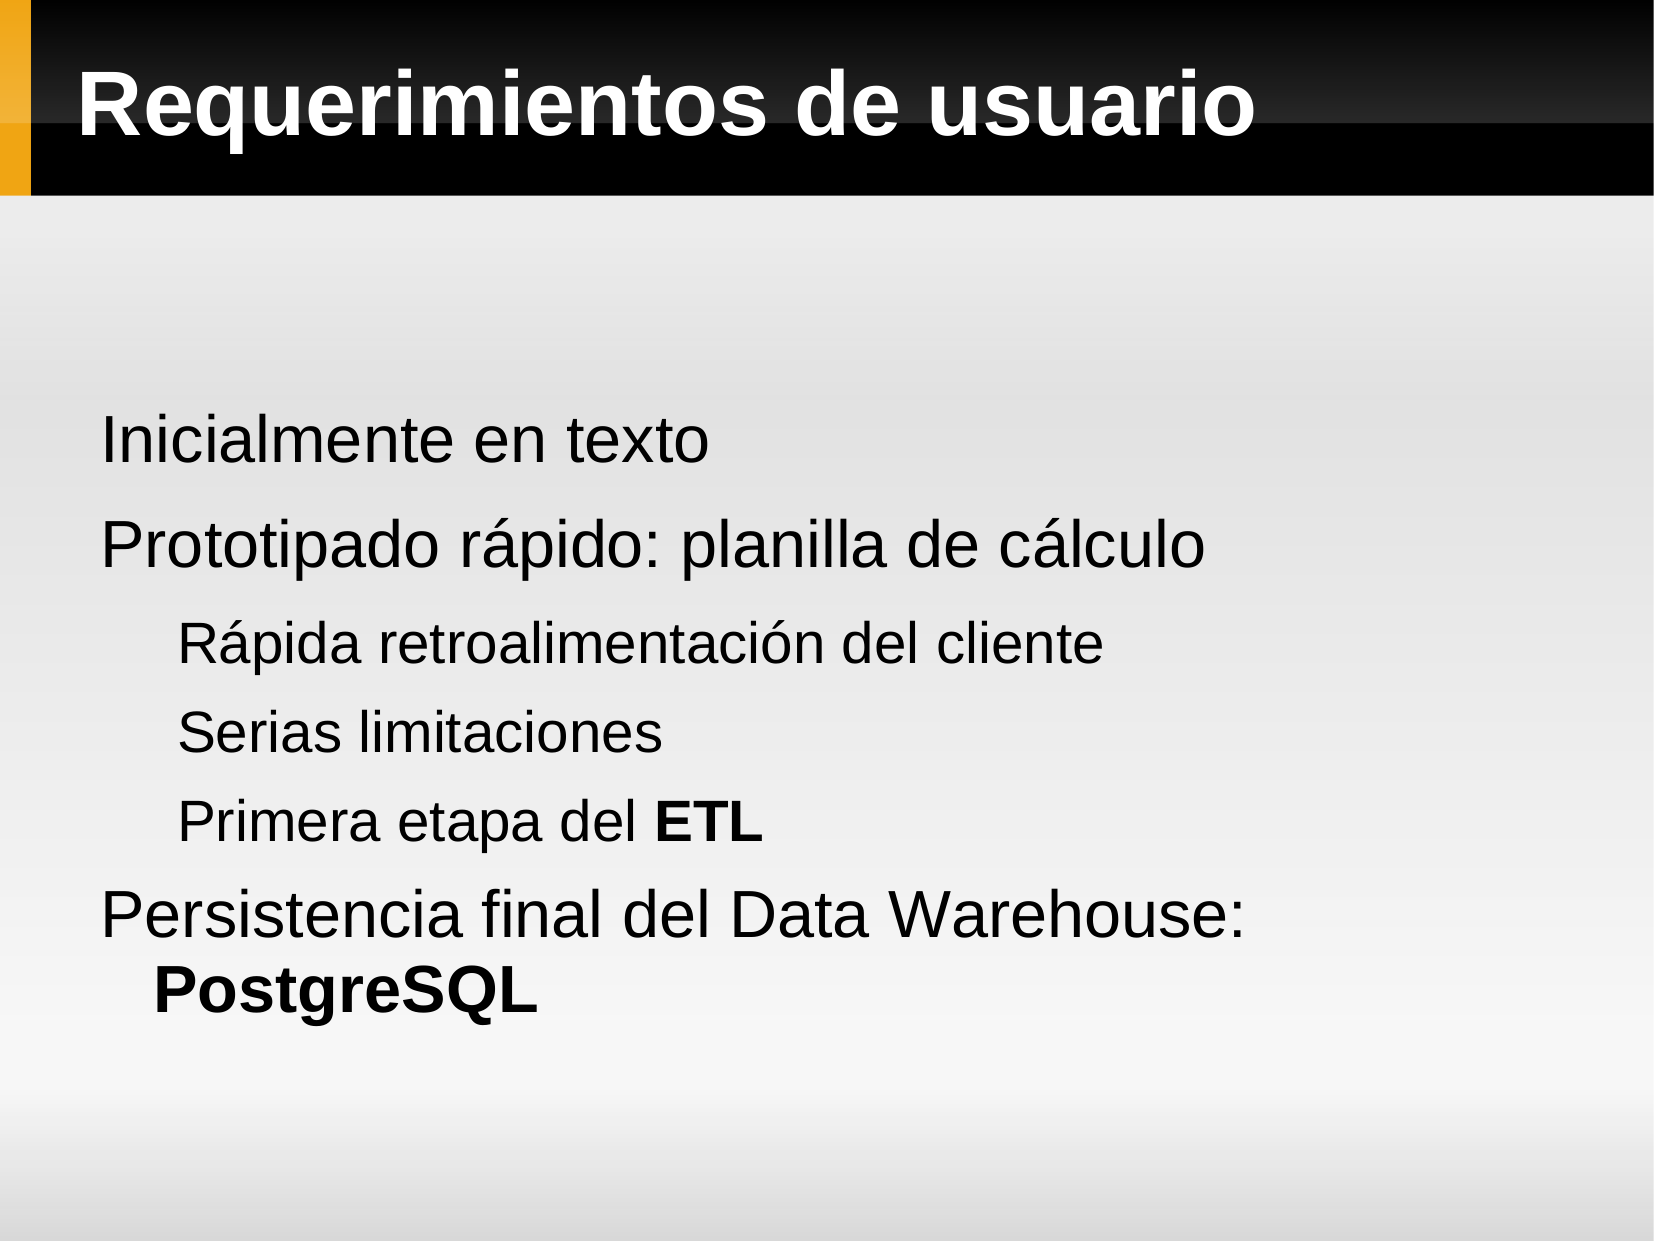

# Requerimientos de usuario
Inicialmente en texto
Prototipado rápido: planilla de cálculo
Rápida retroalimentación del cliente
Serias limitaciones
Primera etapa del ETL
Persistencia final del Data Warehouse: PostgreSQL